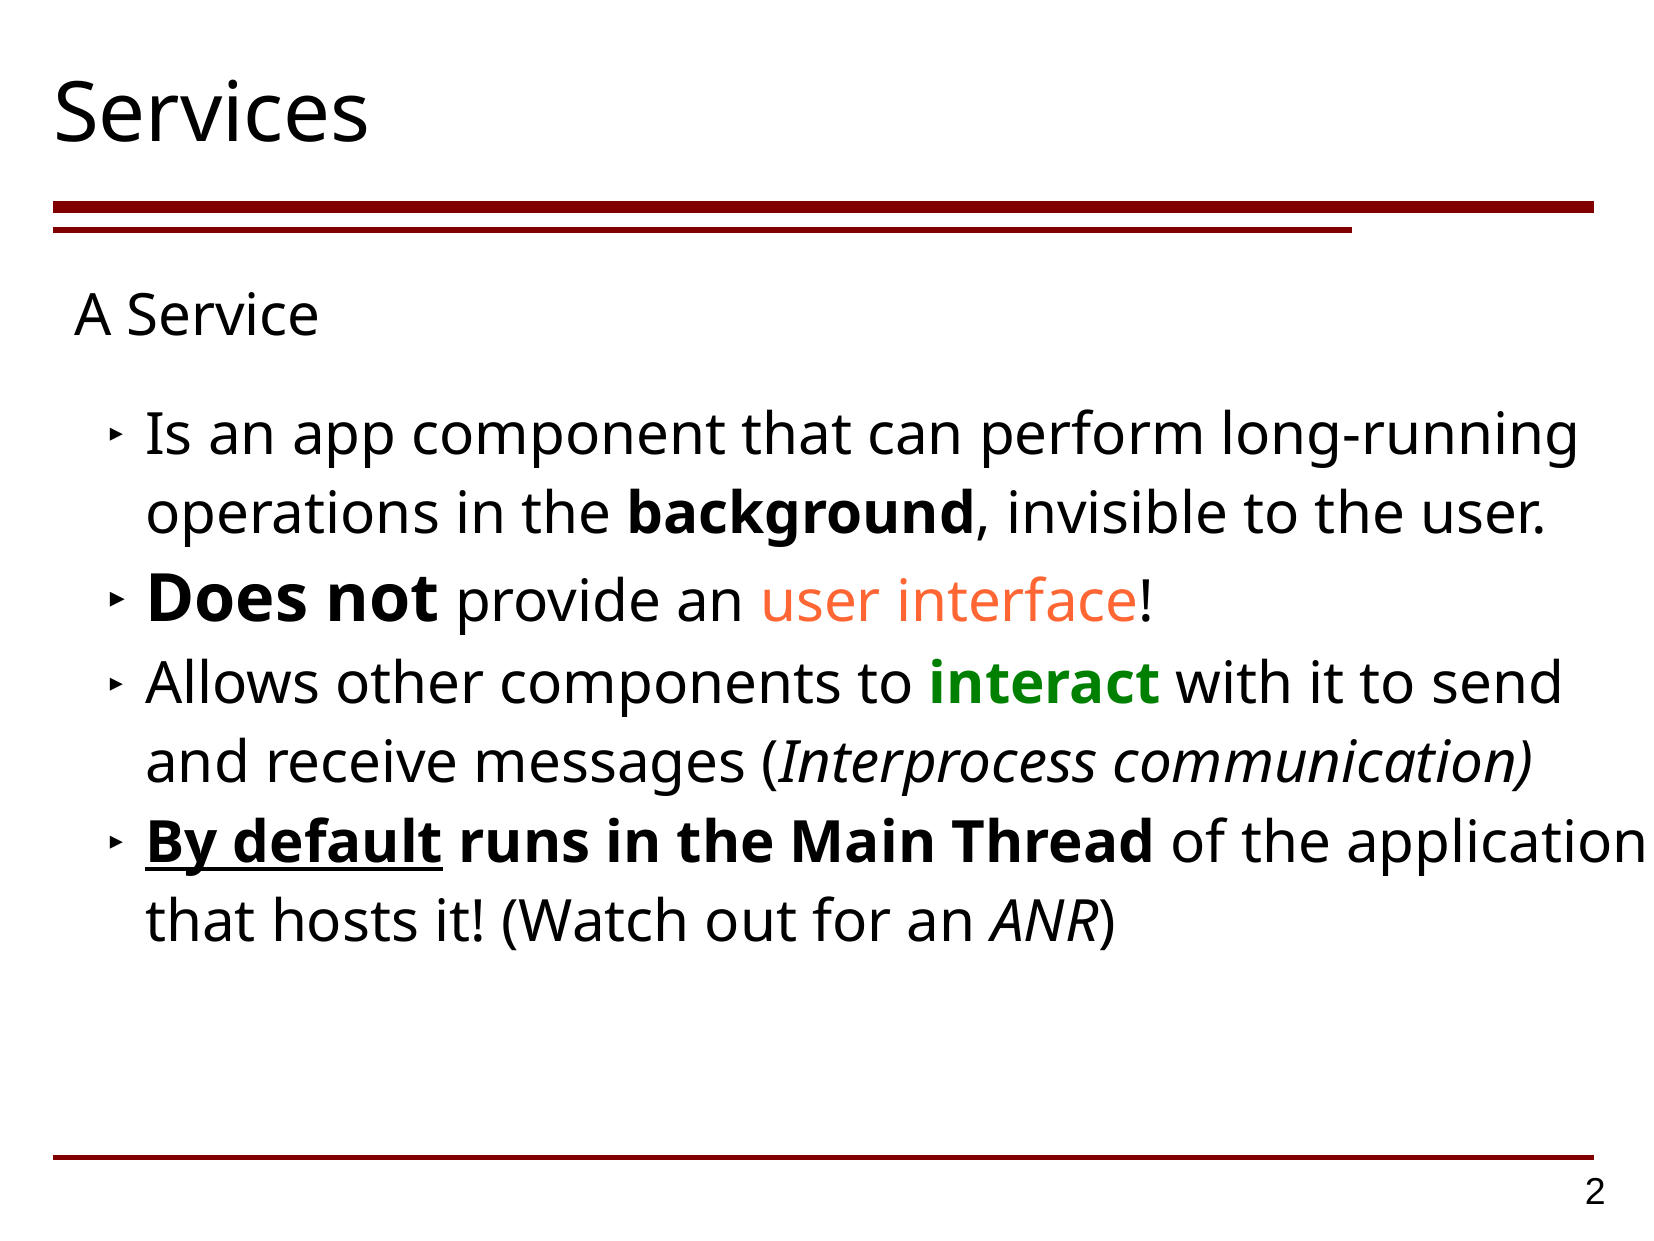

# Services
A Service
Is an app component that can perform long-running
operations in the background, invisible to the user.
Does not provide an user interface!
Allows other components to interact with it to send
and receive messages (Interprocess communication)
By default runs in the Main Thread of the application
that hosts it! (Watch out for an ANR)